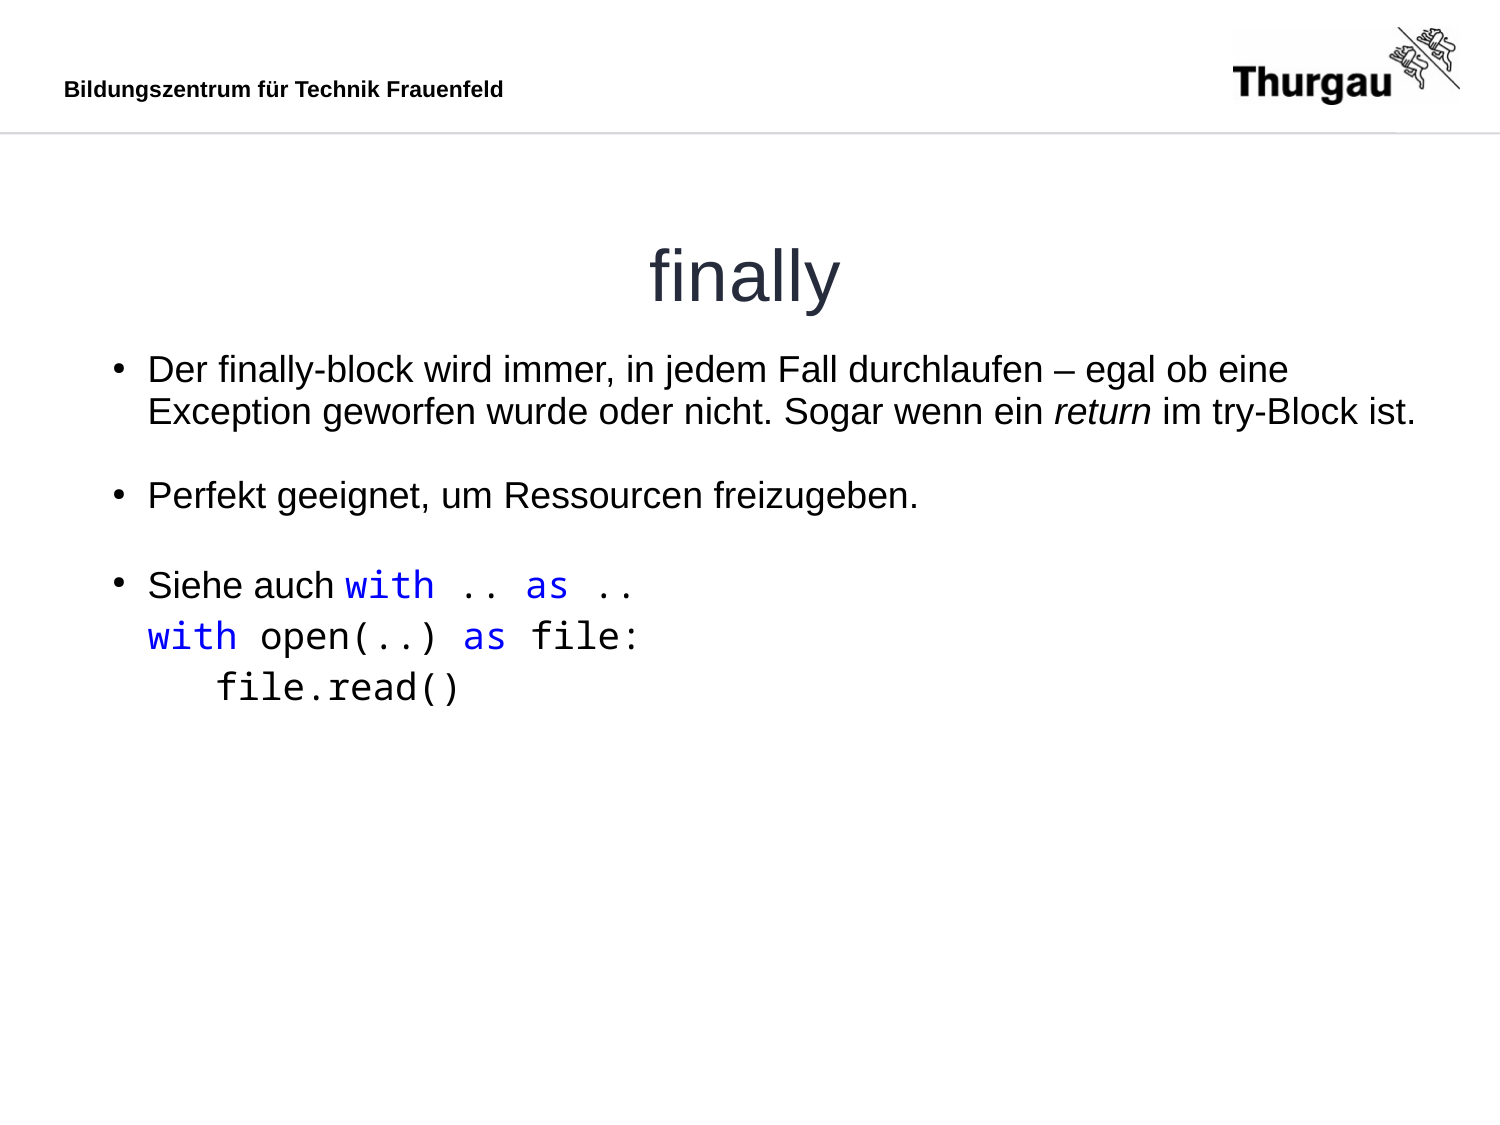

Bildungszentrum für Technik Frauenfeld
finally
Der finally-block wird immer, in jedem Fall durchlaufen – egal ob eine Exception geworfen wurde oder nicht. Sogar wenn ein return im try-Block ist.
Perfekt geeignet, um Ressourcen freizugeben.
Siehe auch with .. as ..
with open(..) as file:
 file.read()